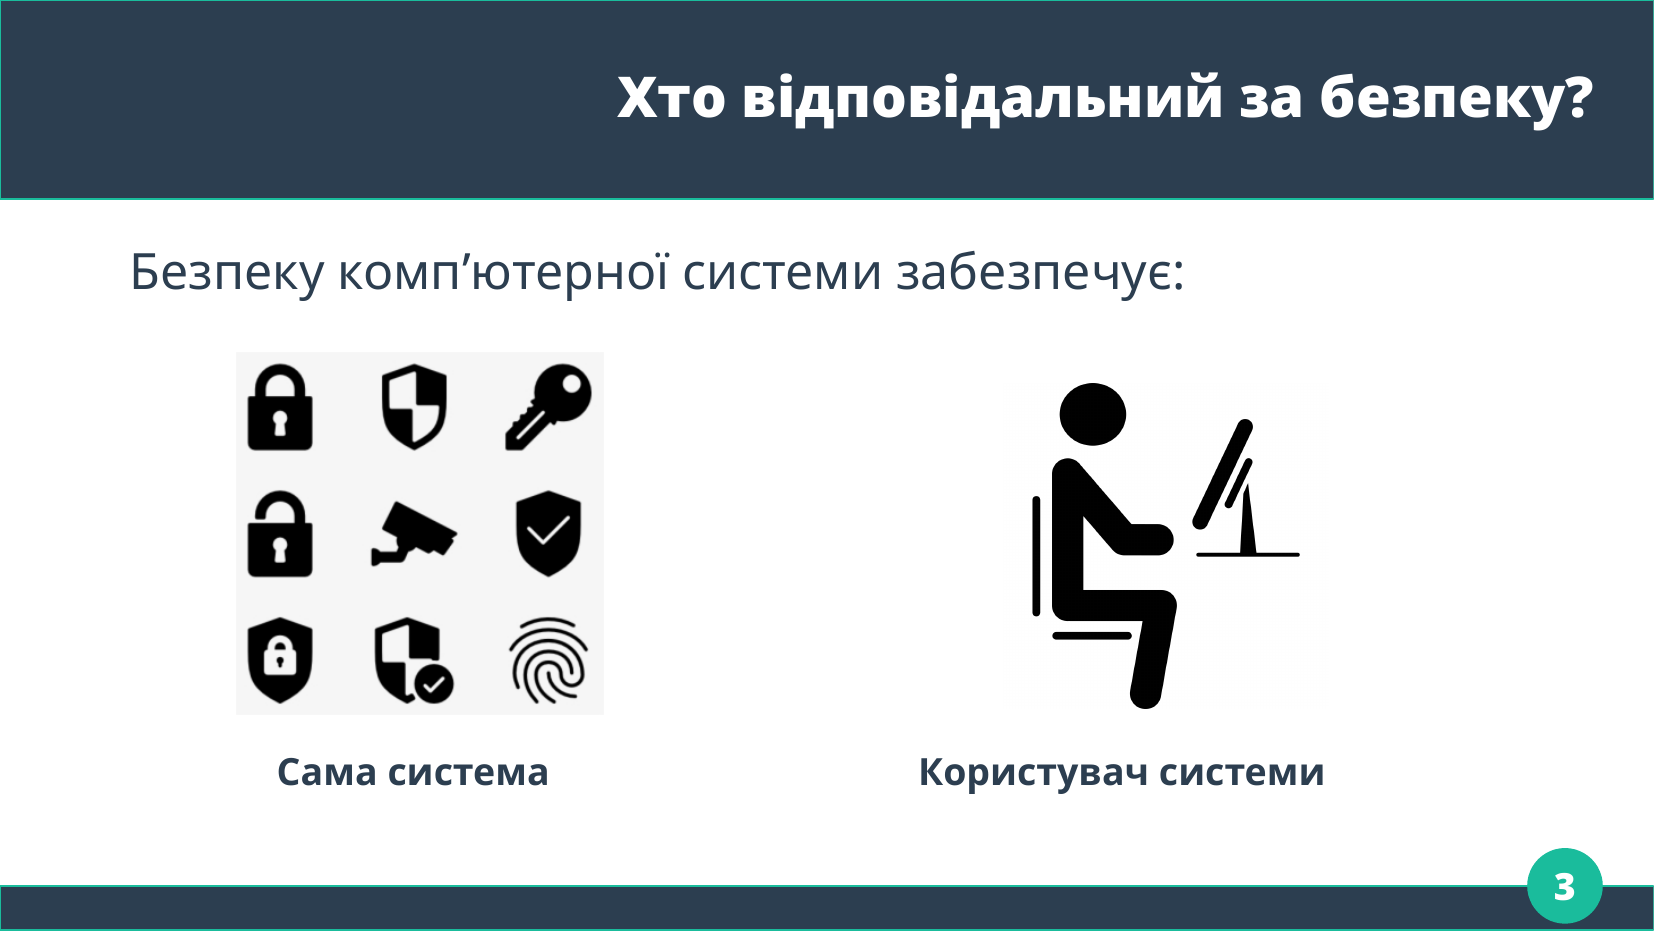

# Хто відповідальний за безпеку?
Безпеку комп’ютерної системи забезпечує:
Сама система
Користувач системи
3